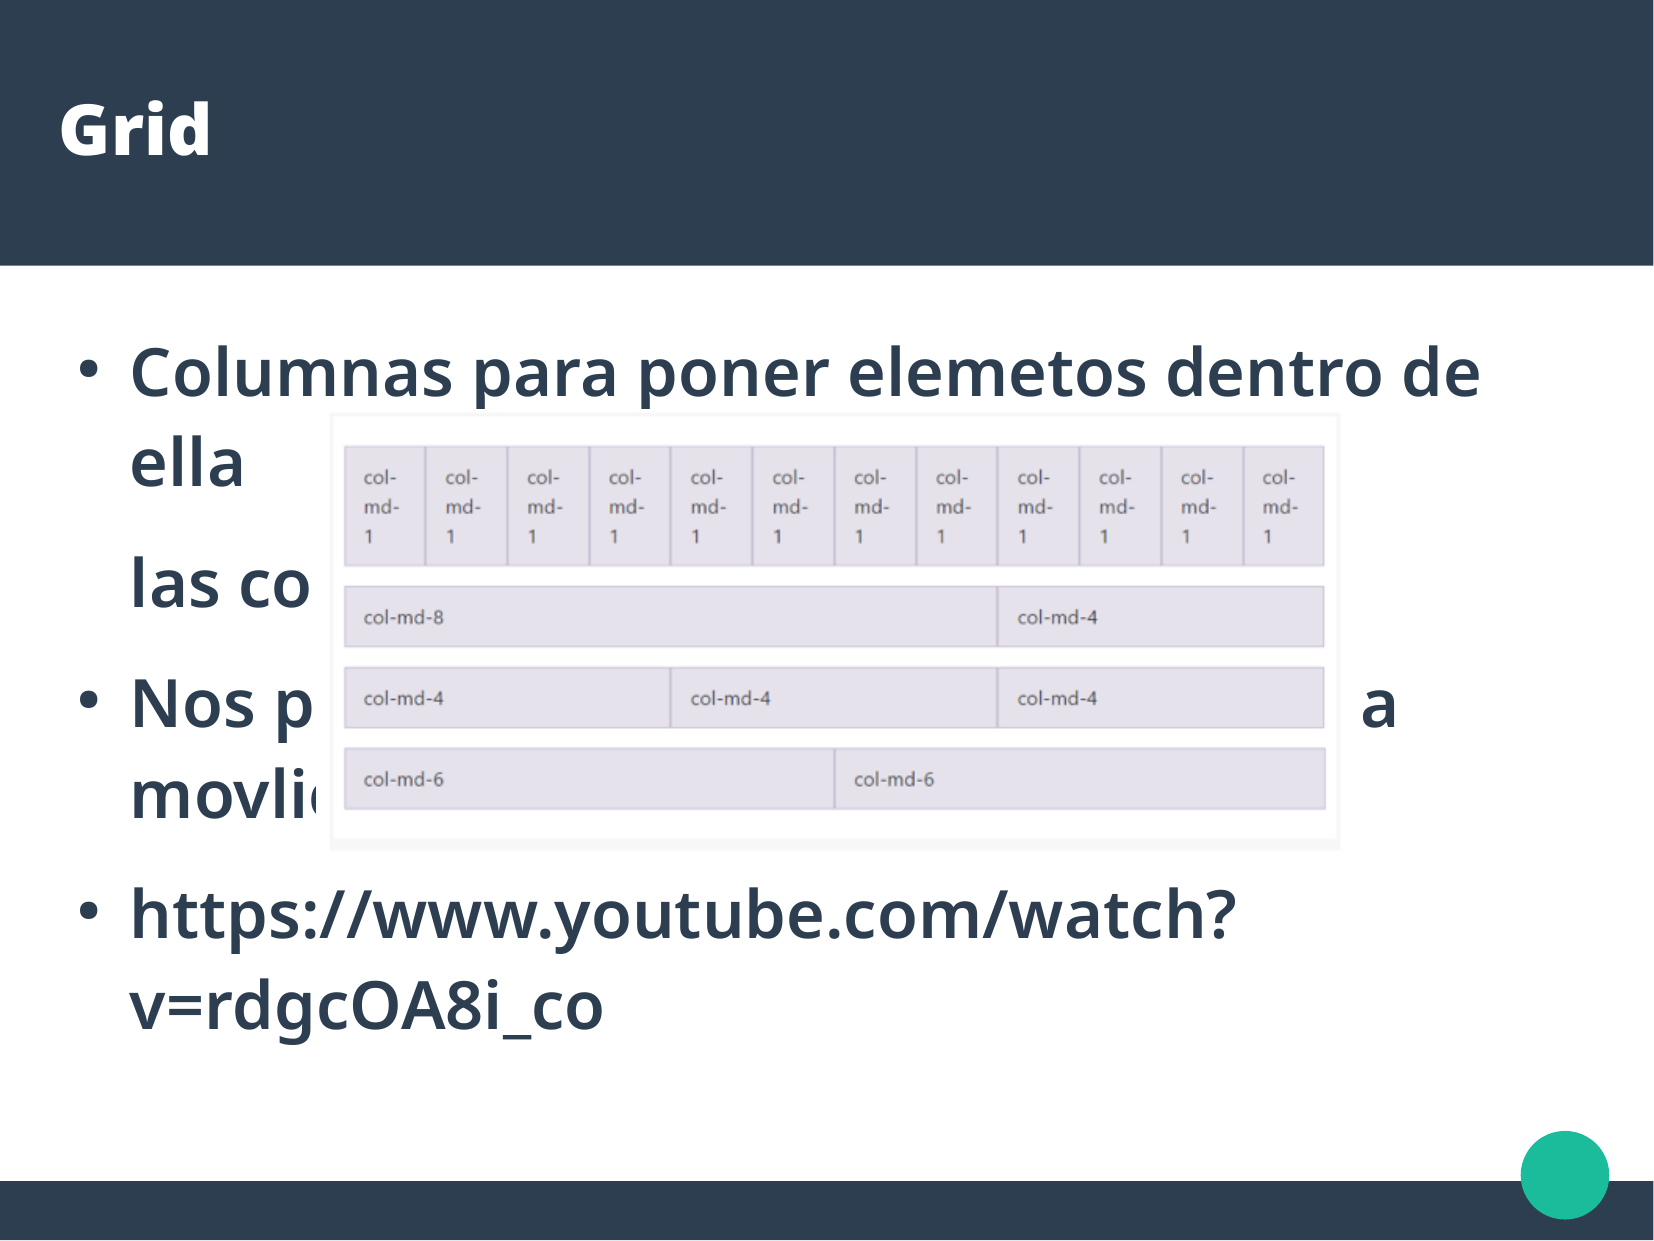

# Grid
Columnas para poner elemetos dentro de ella
las columnas se trabajan con flexbox
Nos permiten hacer sitios adaptables a movlies
https://www.youtube.com/watch?v=rdgcOA8i_co